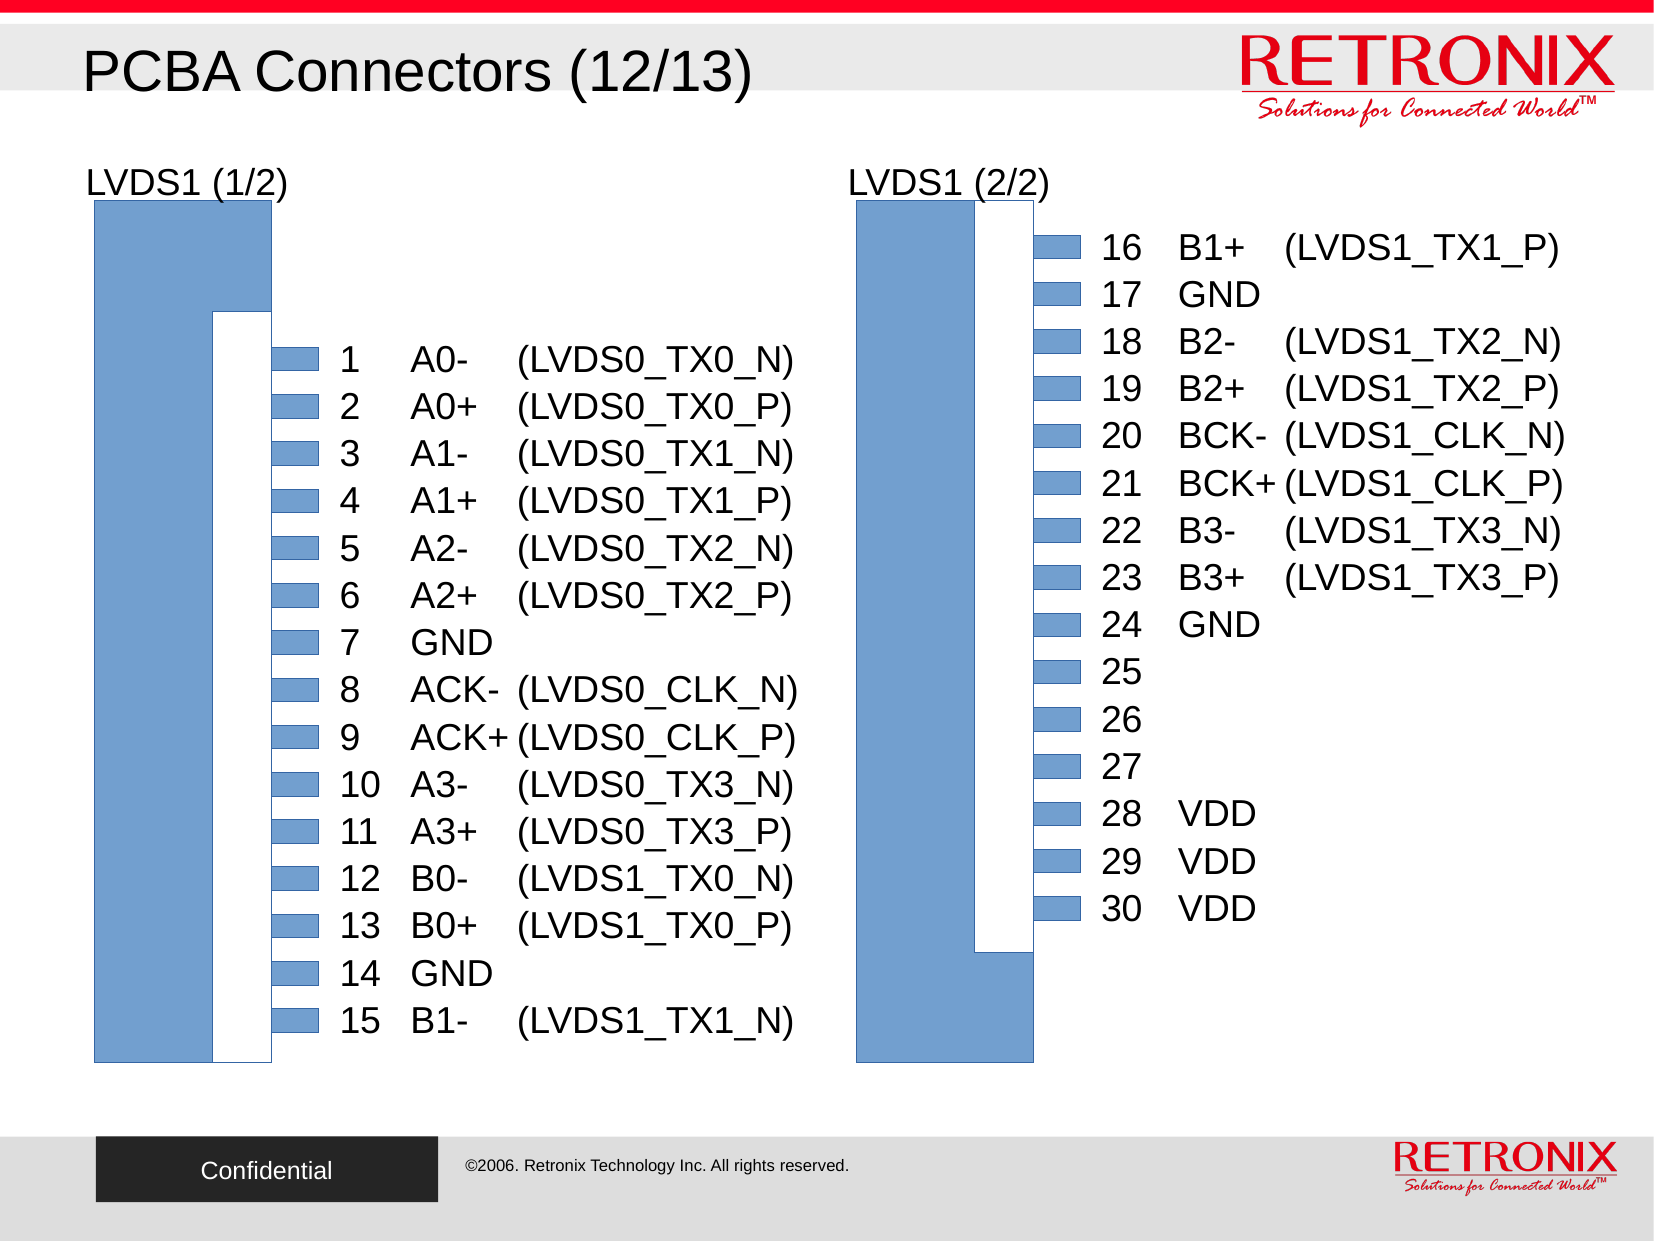

# PCBA Connectors (12/13)
LVDS1 (1/2)
LVDS1 (2/2)
16
B1+
(LVDS1_TX1_P)
17
GND
18
B2-
(LVDS1_TX2_N)
1
A0-
(LVDS0_TX0_N)
19
B2+
(LVDS1_TX2_P)
2
A0+
(LVDS0_TX0_P)
20
BCK-
(LVDS1_CLK_N)
3
A1-
(LVDS0_TX1_N)
21
BCK+
(LVDS1_CLK_P)
4
A1+
(LVDS0_TX1_P)
22
B3-
(LVDS1_TX3_N)
5
A2-
(LVDS0_TX2_N)
23
B3+
(LVDS1_TX3_P)
6
A2+
(LVDS0_TX2_P)
24
GND
7
GND
25
8
ACK-
(LVDS0_CLK_N)
26
9
ACK+
(LVDS0_CLK_P)
27
10
A3-
(LVDS0_TX3_N)
28
VDD
11
A3+
(LVDS0_TX3_P)
29
VDD
12
B0-
(LVDS1_TX0_N)
30
VDD
13
B0+
(LVDS1_TX0_P)
14
GND
15
B1-
(LVDS1_TX1_N)